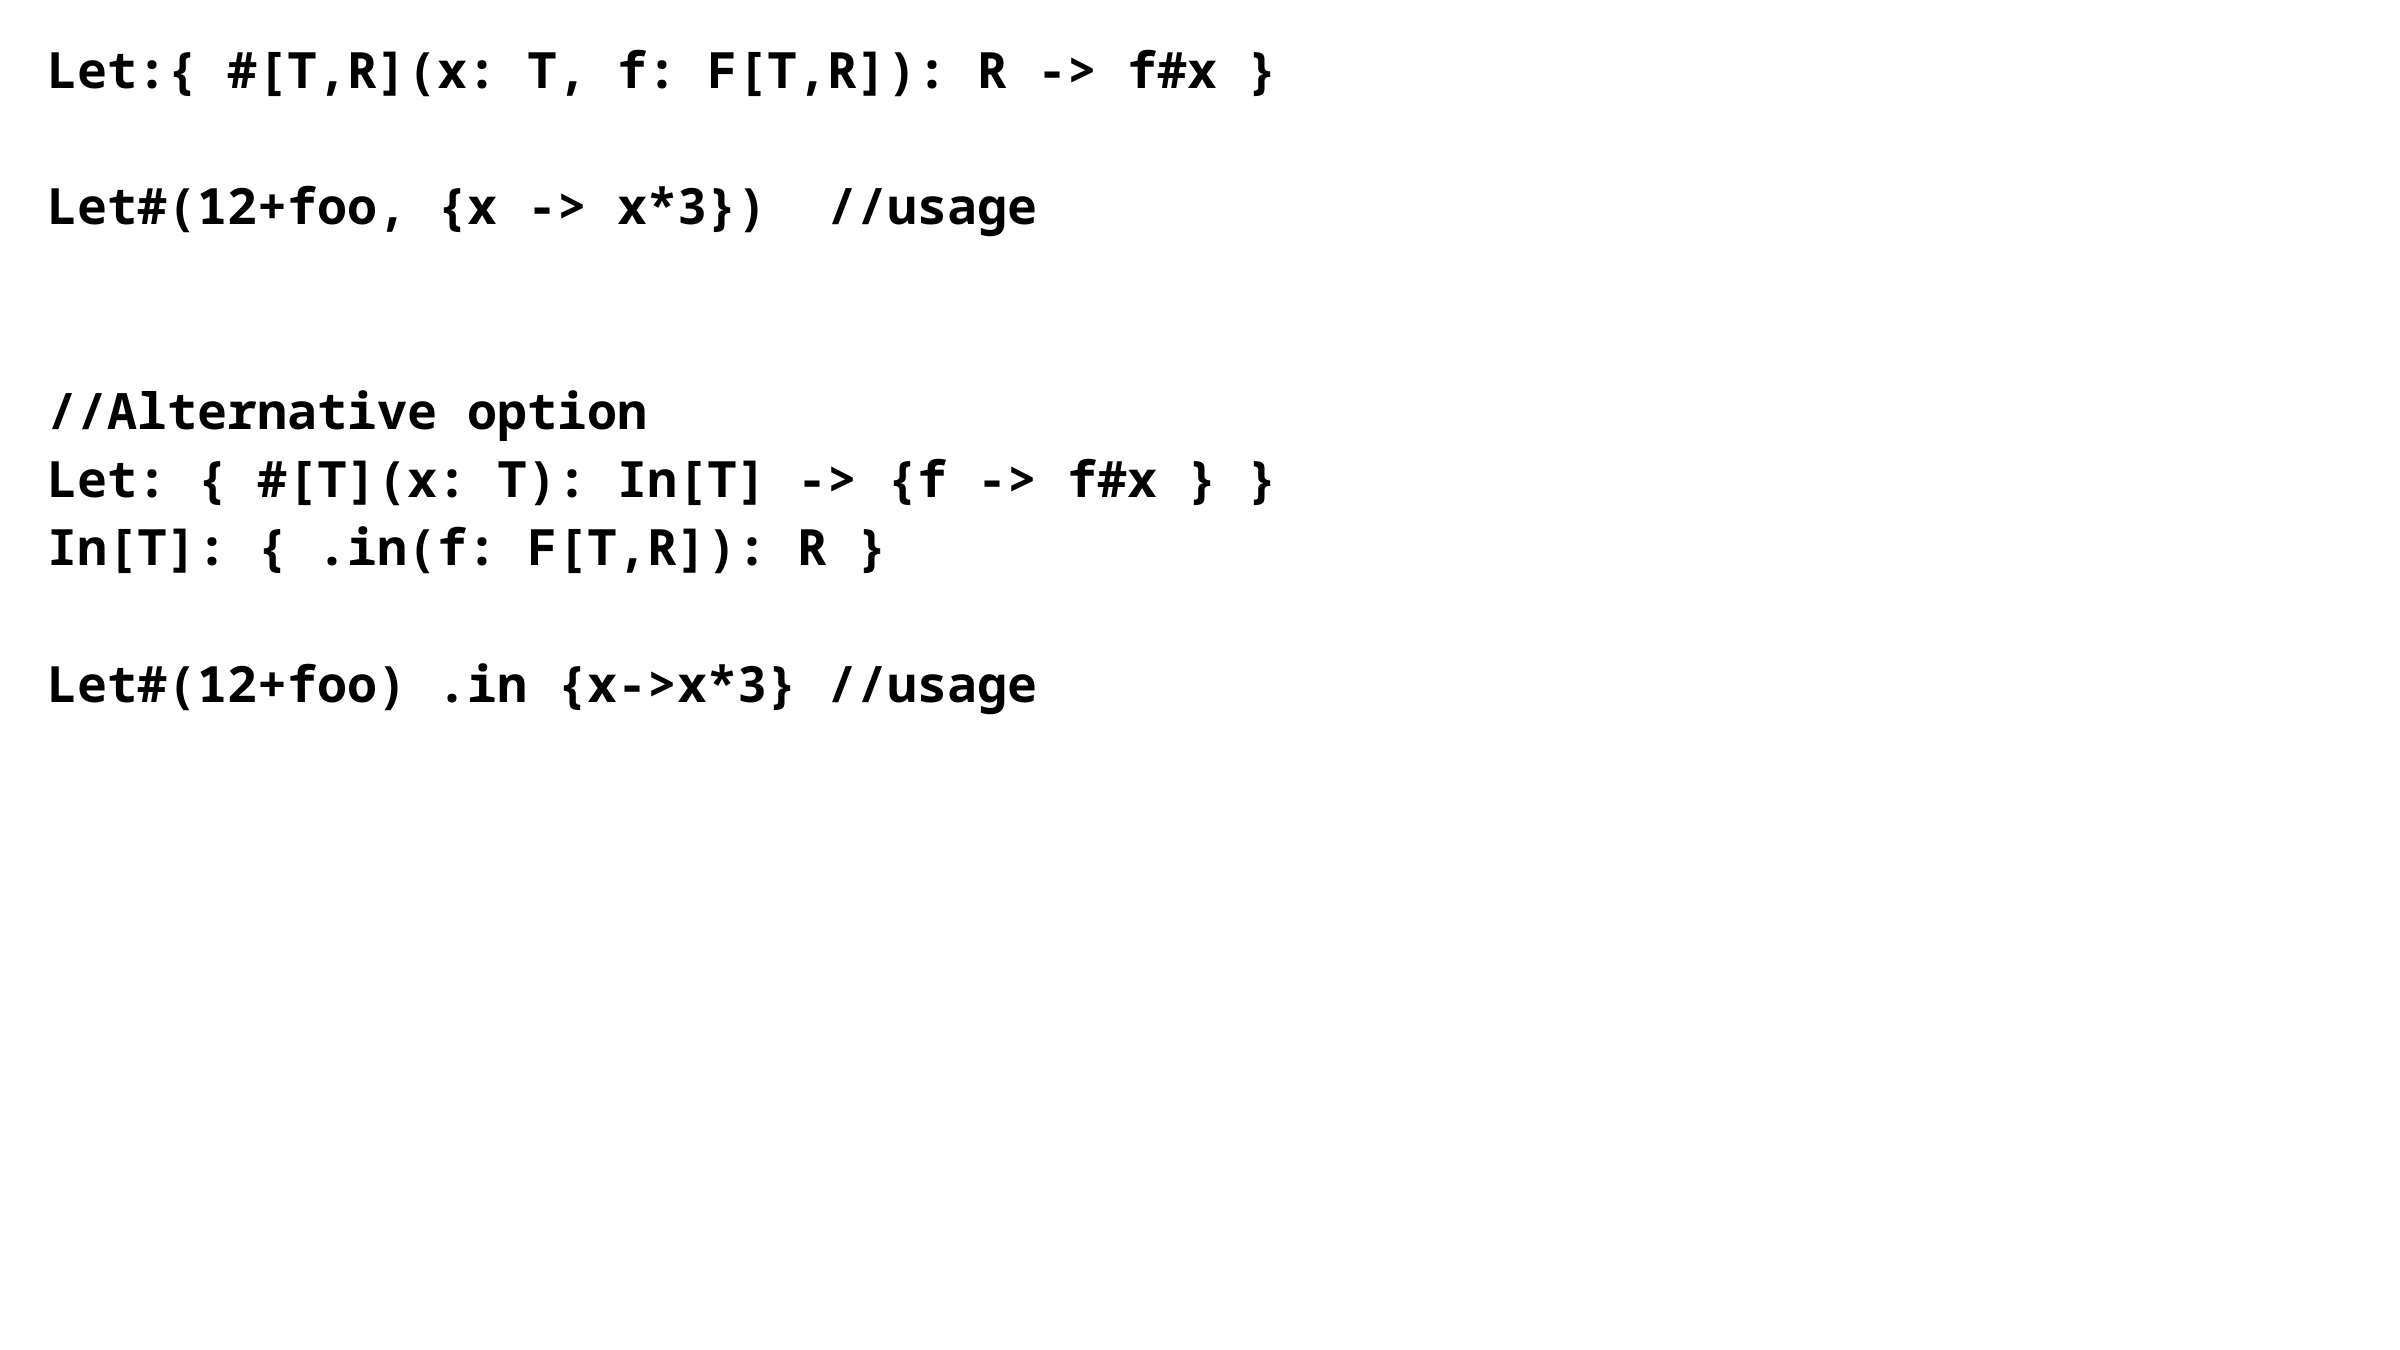

Let:{ #[T,R](x: T, f: F[T,R]): R -> f#x }
Let#(12+foo, {x -> x*3}) //usage
//Alternative option
Let: { #[T](x: T): In[T] -> {f -> f#x } }
In[T]: { .in(f: F[T,R]): R }
Let#(12+foo) .in {x->x*3} //usage